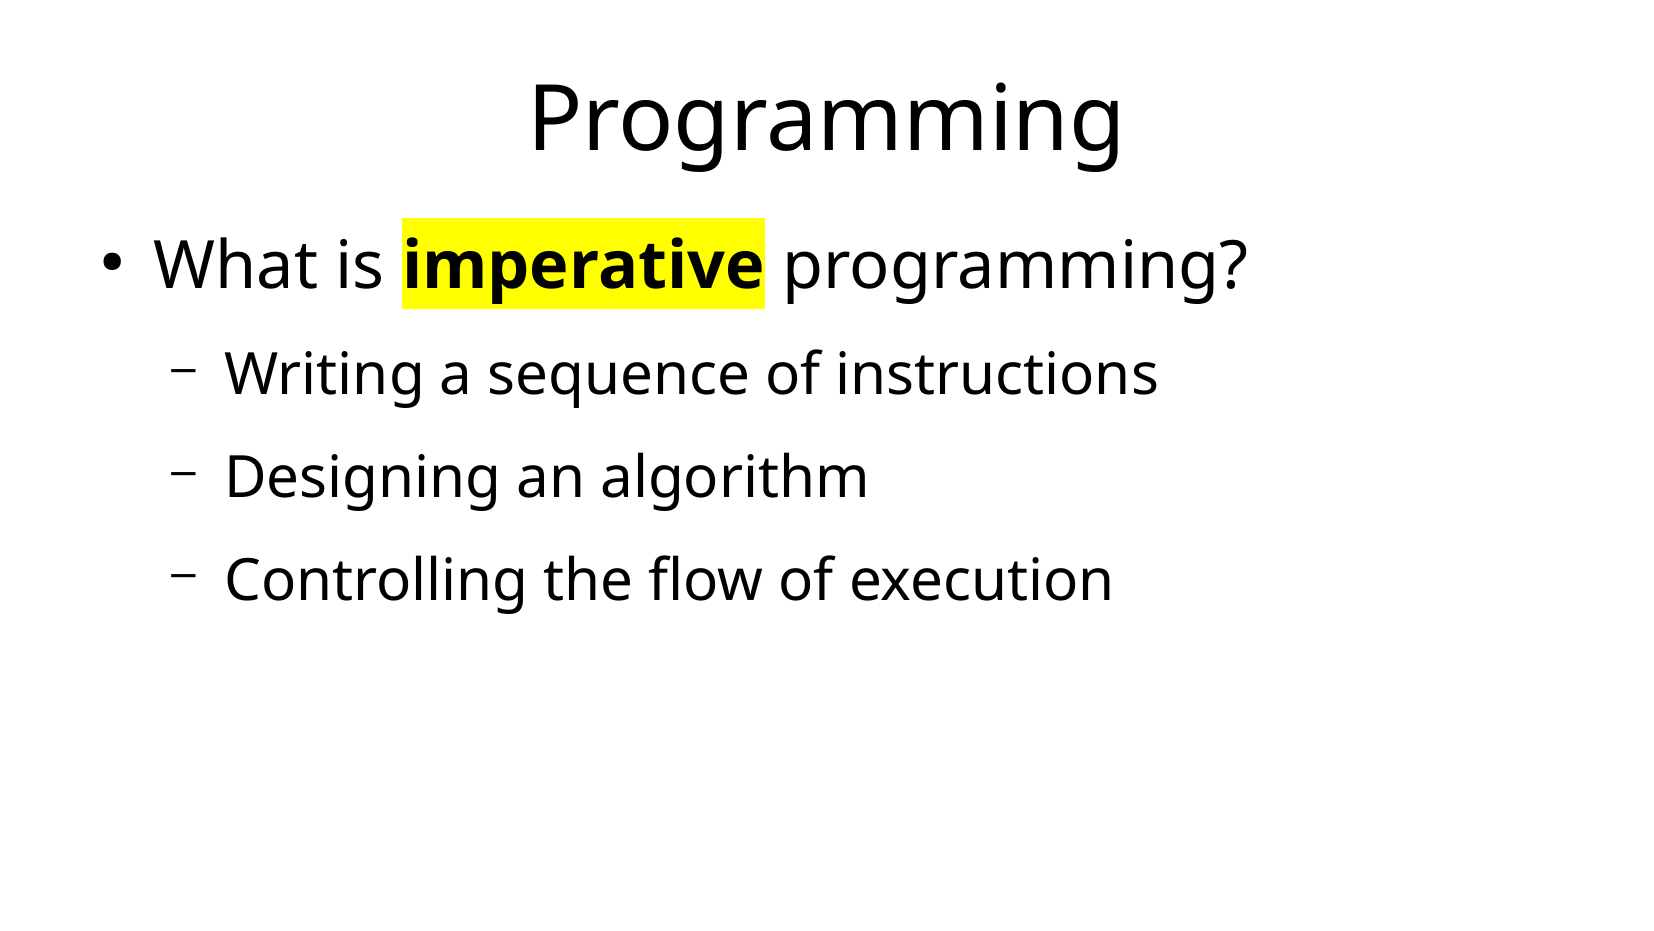

# Programming
What is imperative programming?
Writing a sequence of instructions
Designing an algorithm
Controlling the flow of execution